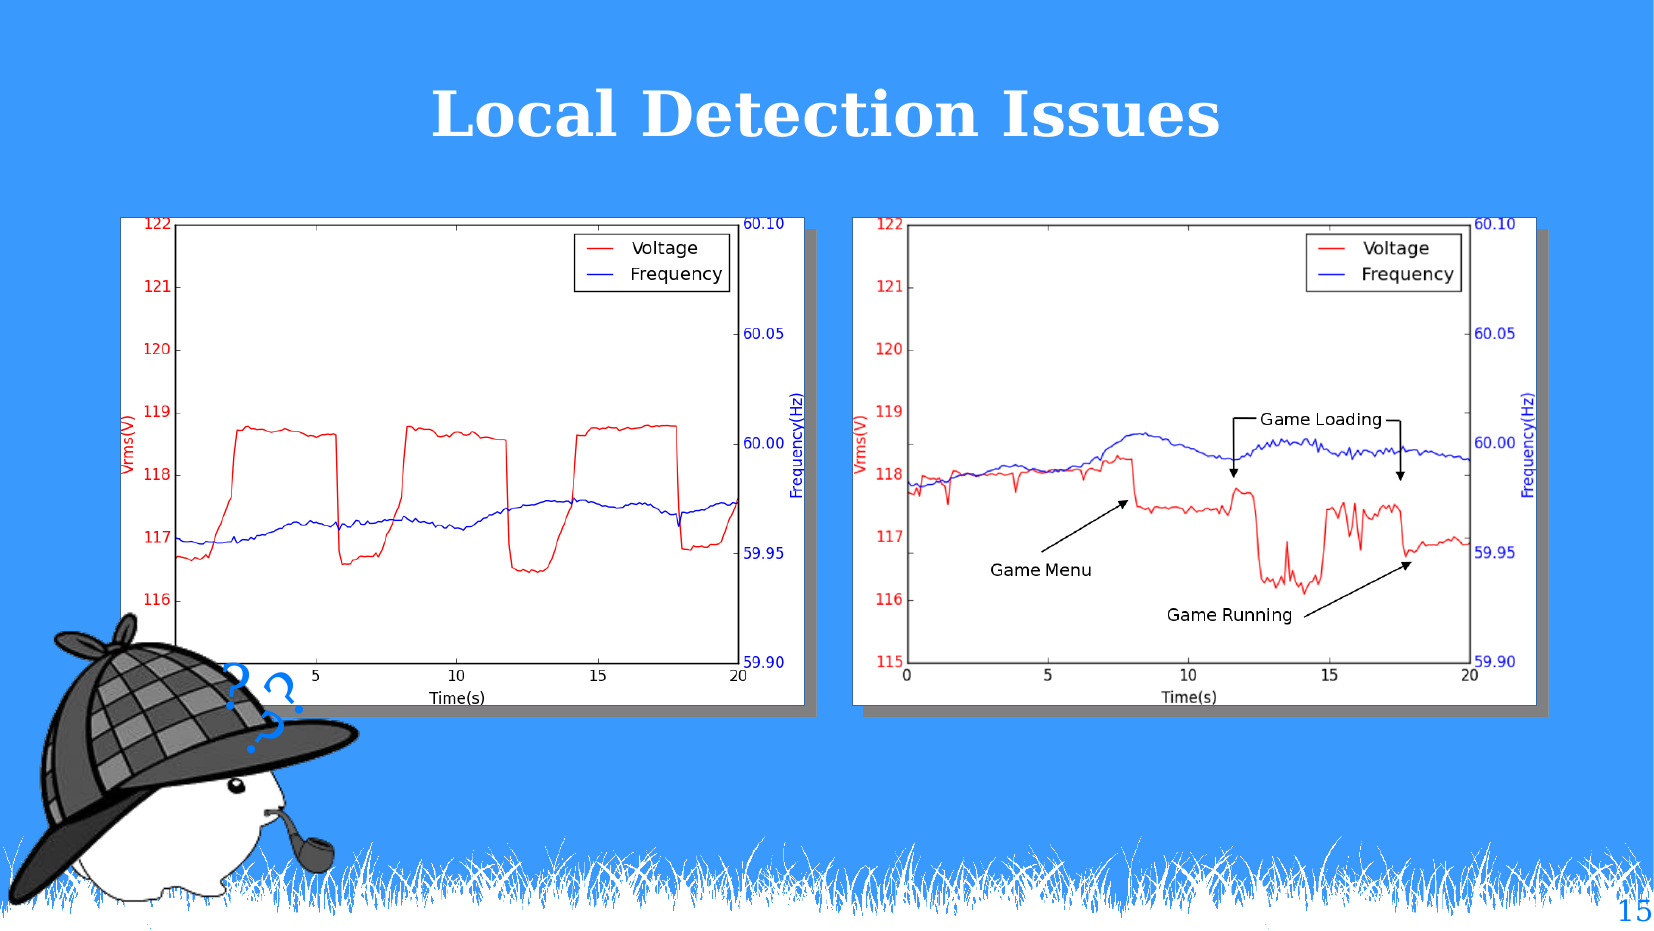

# Local Detection Issues
?
?
?
15